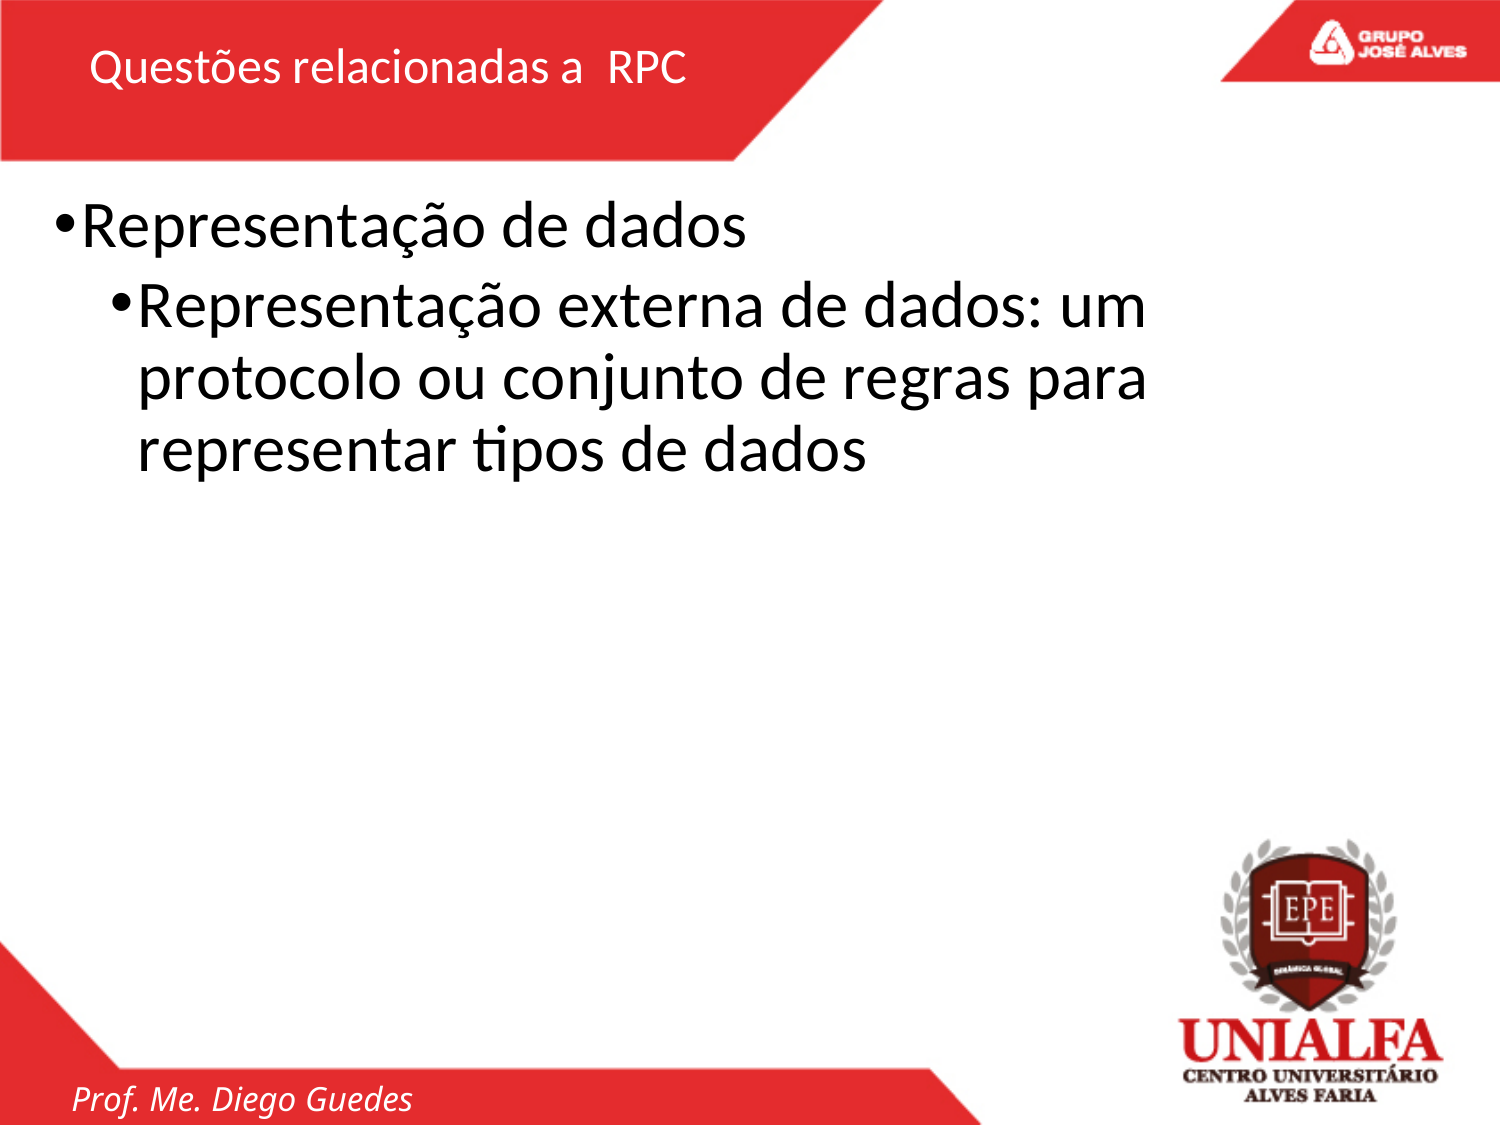

Questões relacionadas a RPC
# Representação de dados
Representação externa de dados: um protocolo ou conjunto de regras para representar tipos de dados
Prof. Me. Diego Guedes